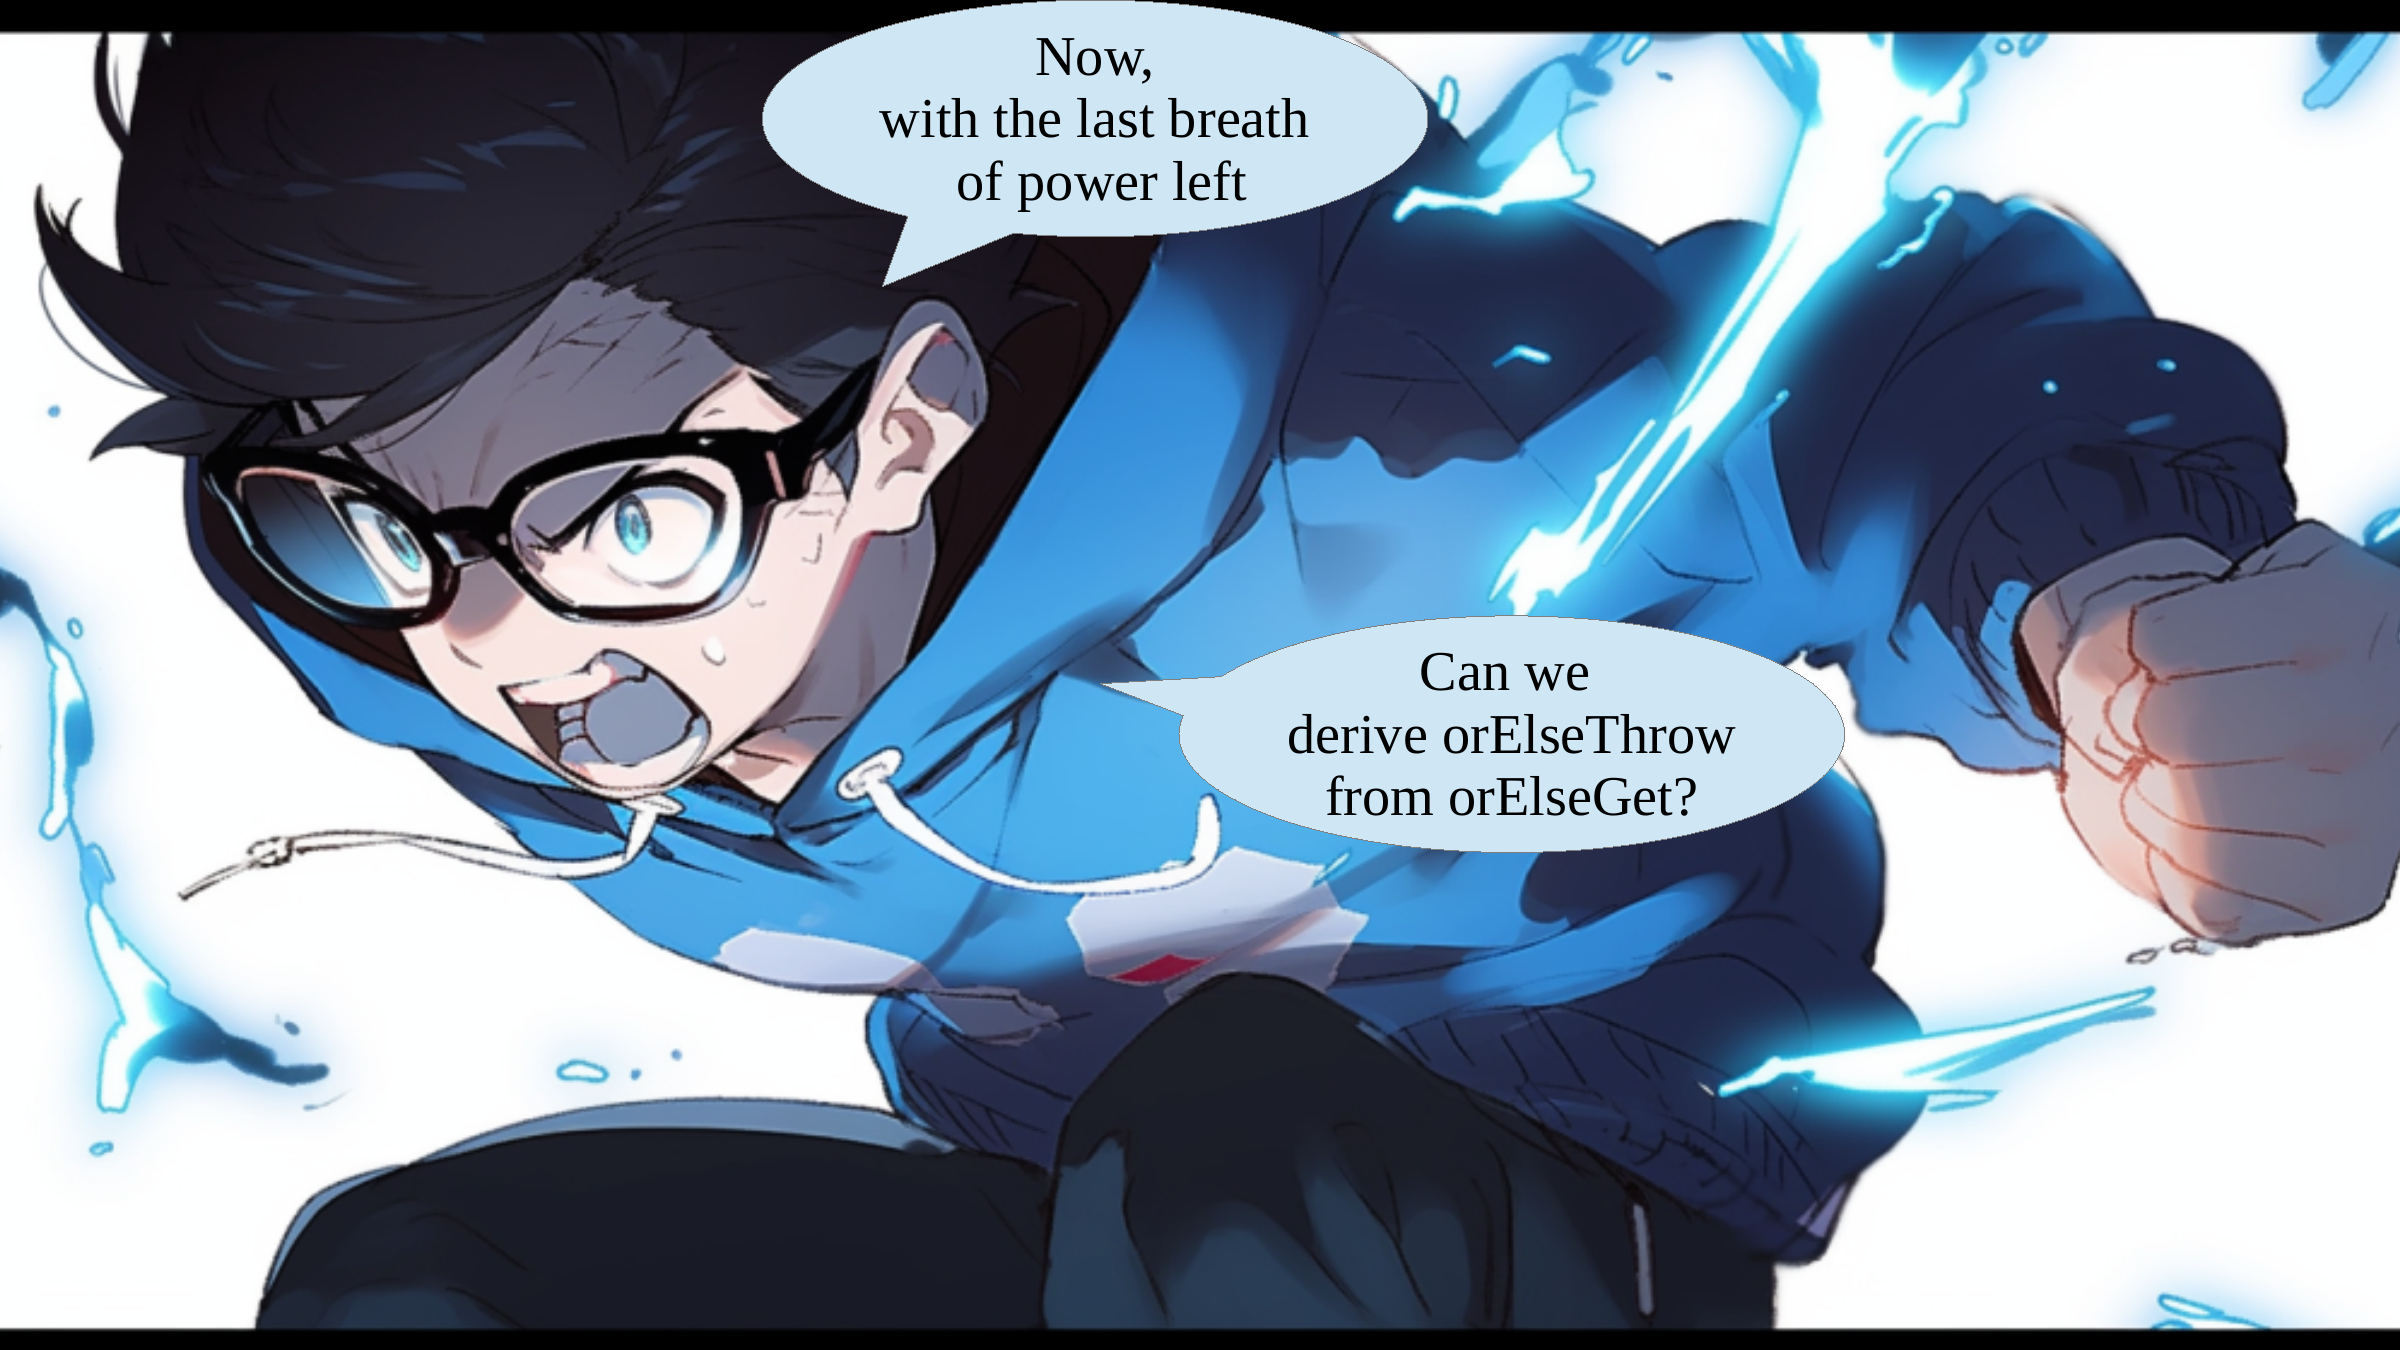

Now,
with the last breath
 of power left
Can we
derive orElseThrow
from orElseGet?